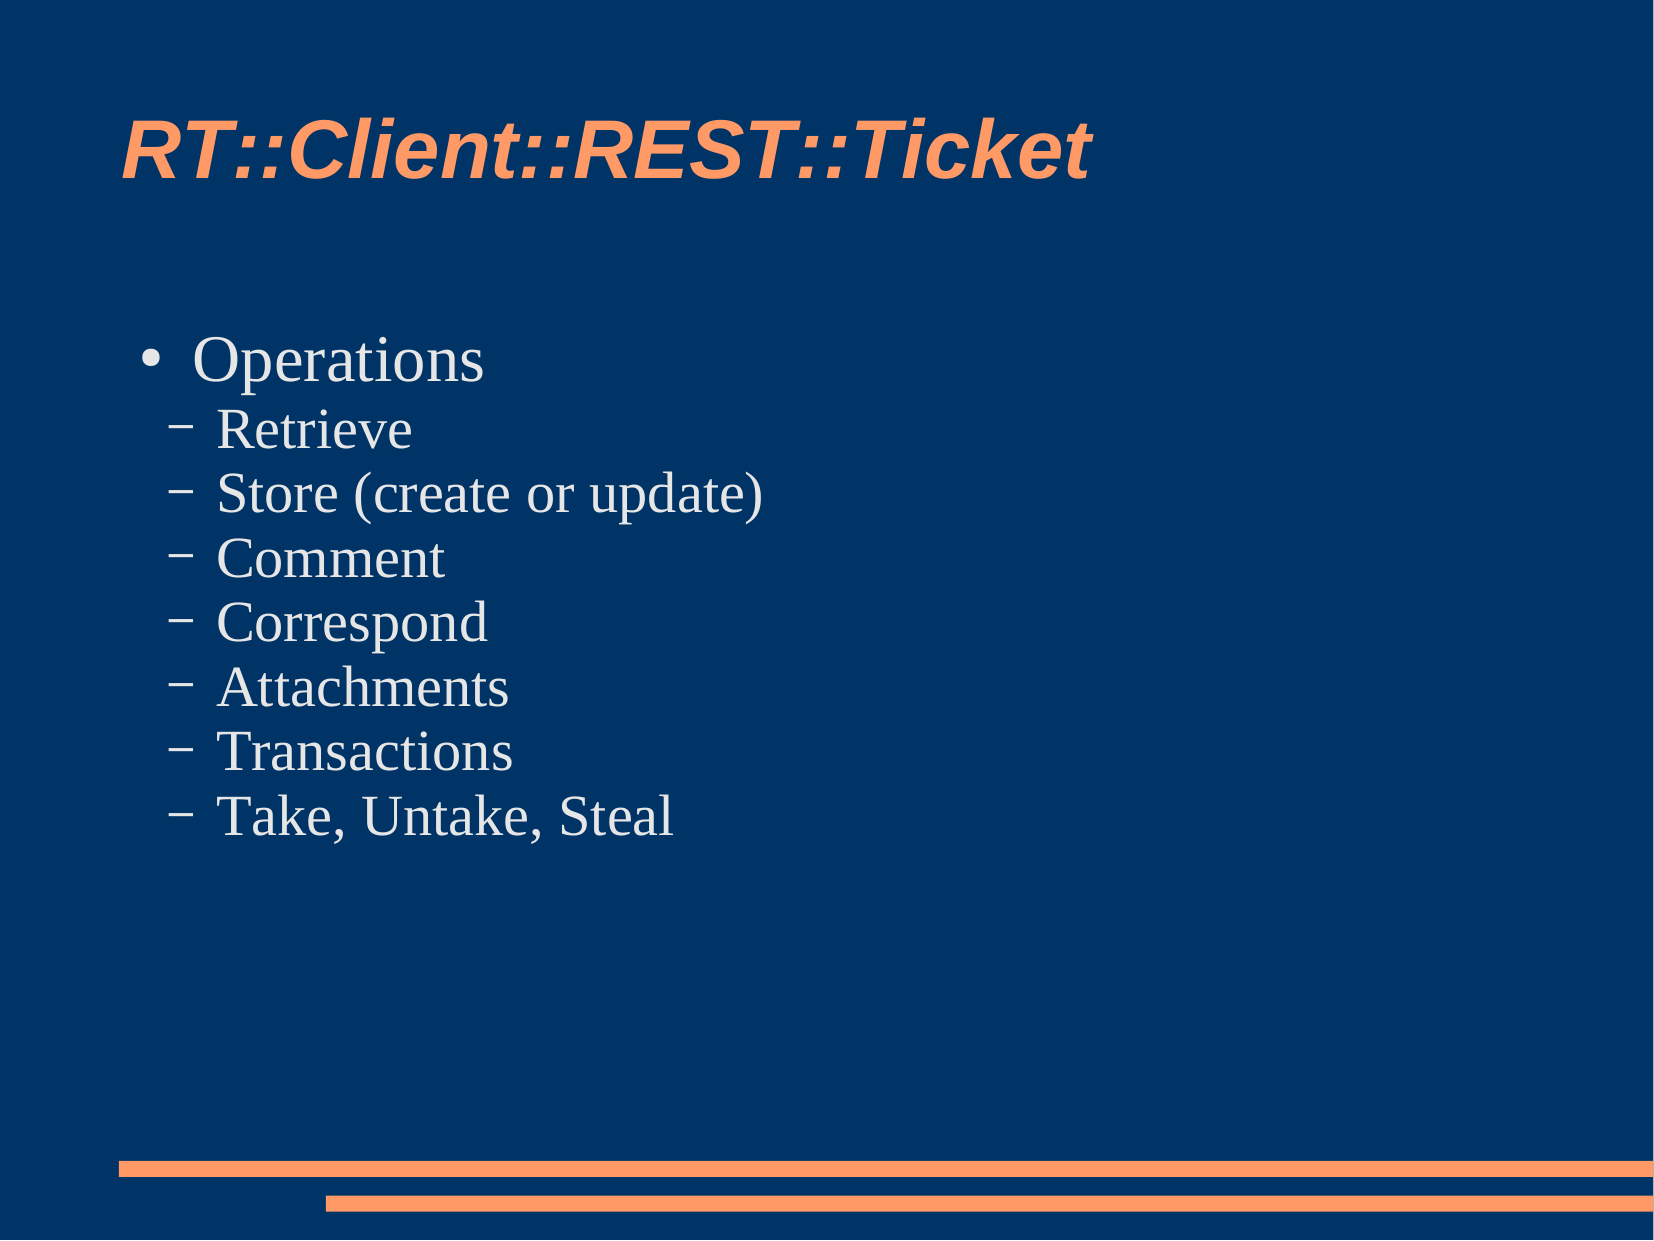

# RT::Client::REST::Ticket
Operations
Retrieve
Store (create or update)
Comment
Correspond
Attachments
Transactions
Take, Untake, Steal